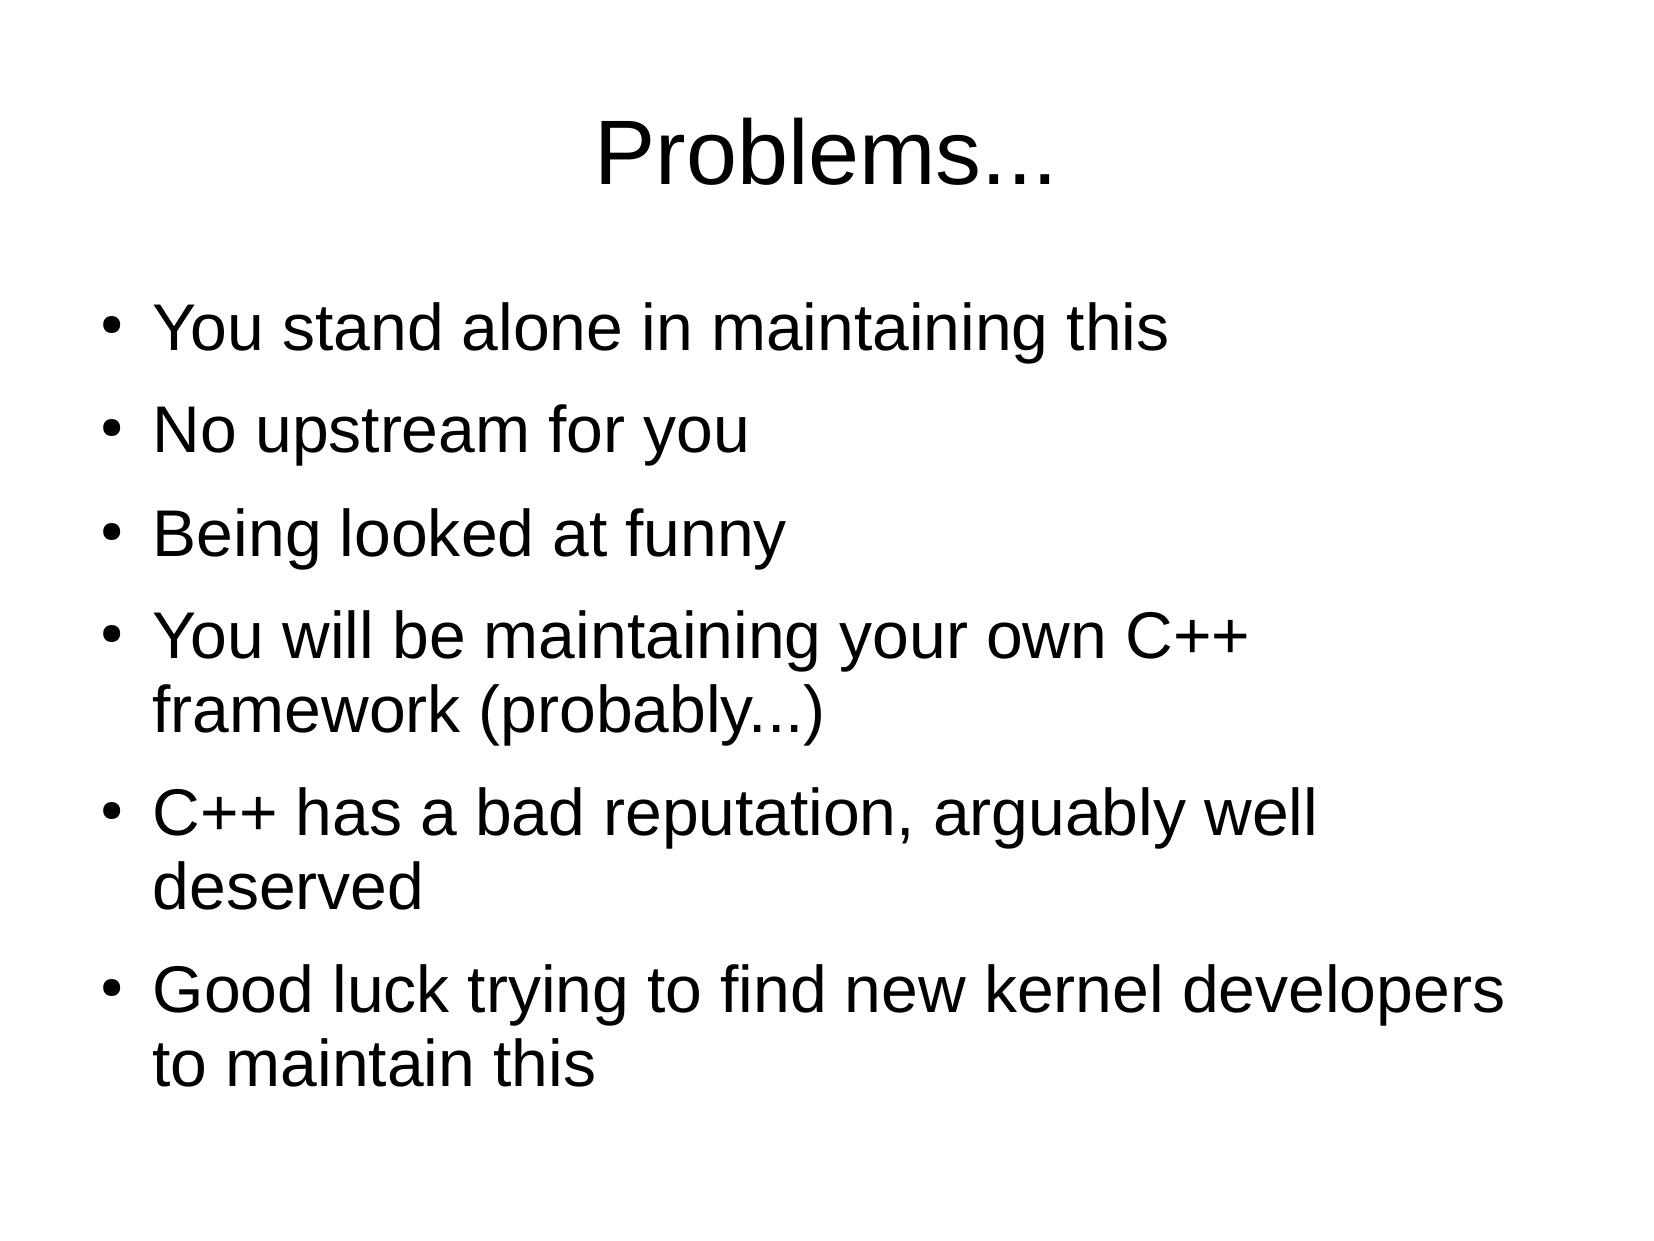

# Problems...
You stand alone in maintaining this
No upstream for you
Being looked at funny
You will be maintaining your own C++ framework (probably...)
C++ has a bad reputation, arguably well deserved
Good luck trying to find new kernel developers to maintain this